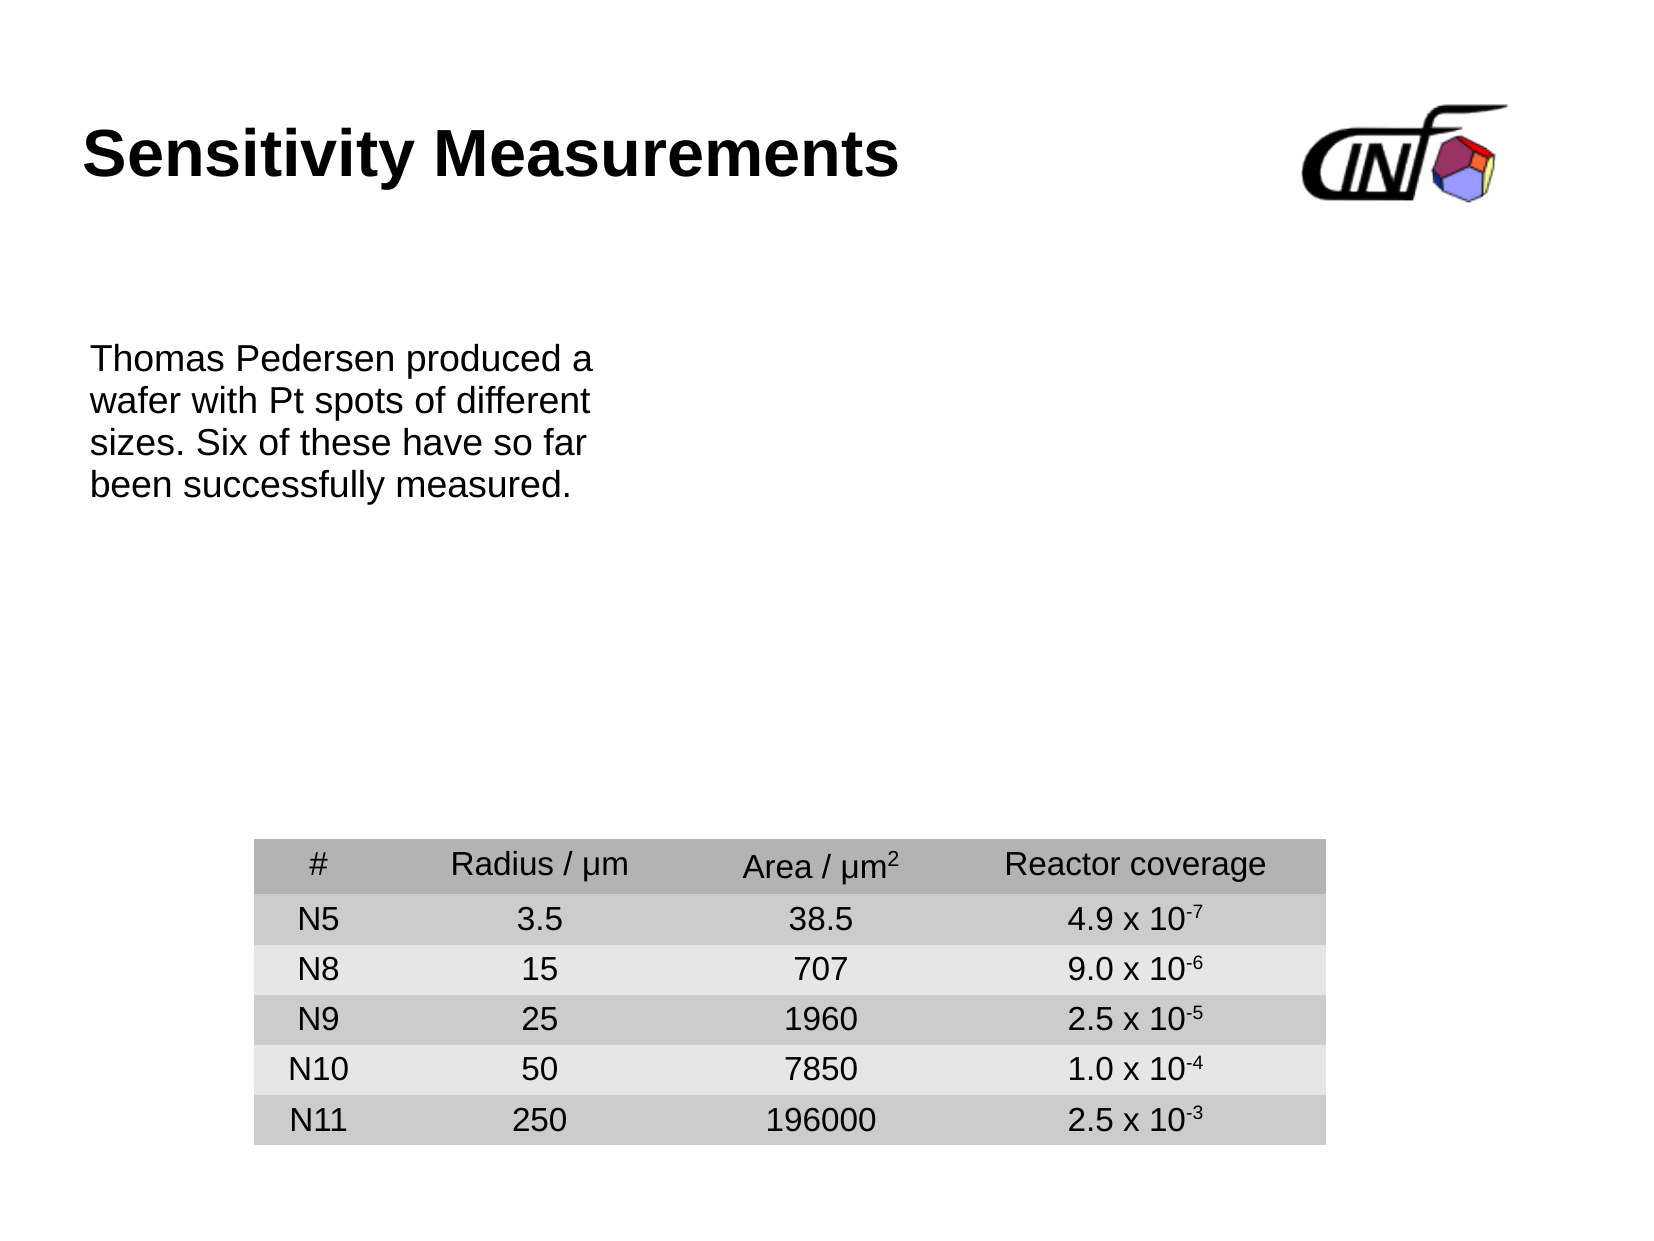

# Sensitivity Measurements
Thomas Pedersen produced a wafer with Pt spots of different sizes. Six of these have so far been successfully measured.
| # | Radius / μm | Area / μm2 | Reactor coverage |
| --- | --- | --- | --- |
| N5 | 3.5 | 38.5 | 4.9 x 10-7 |
| N8 | 15 | 707 | 9.0 x 10-6 |
| N9 | 25 | 1960 | 2.5 x 10-5 |
| N10 | 50 | 7850 | 1.0 x 10-4 |
| N11 | 250 | 196000 | 2.5 x 10-3 |